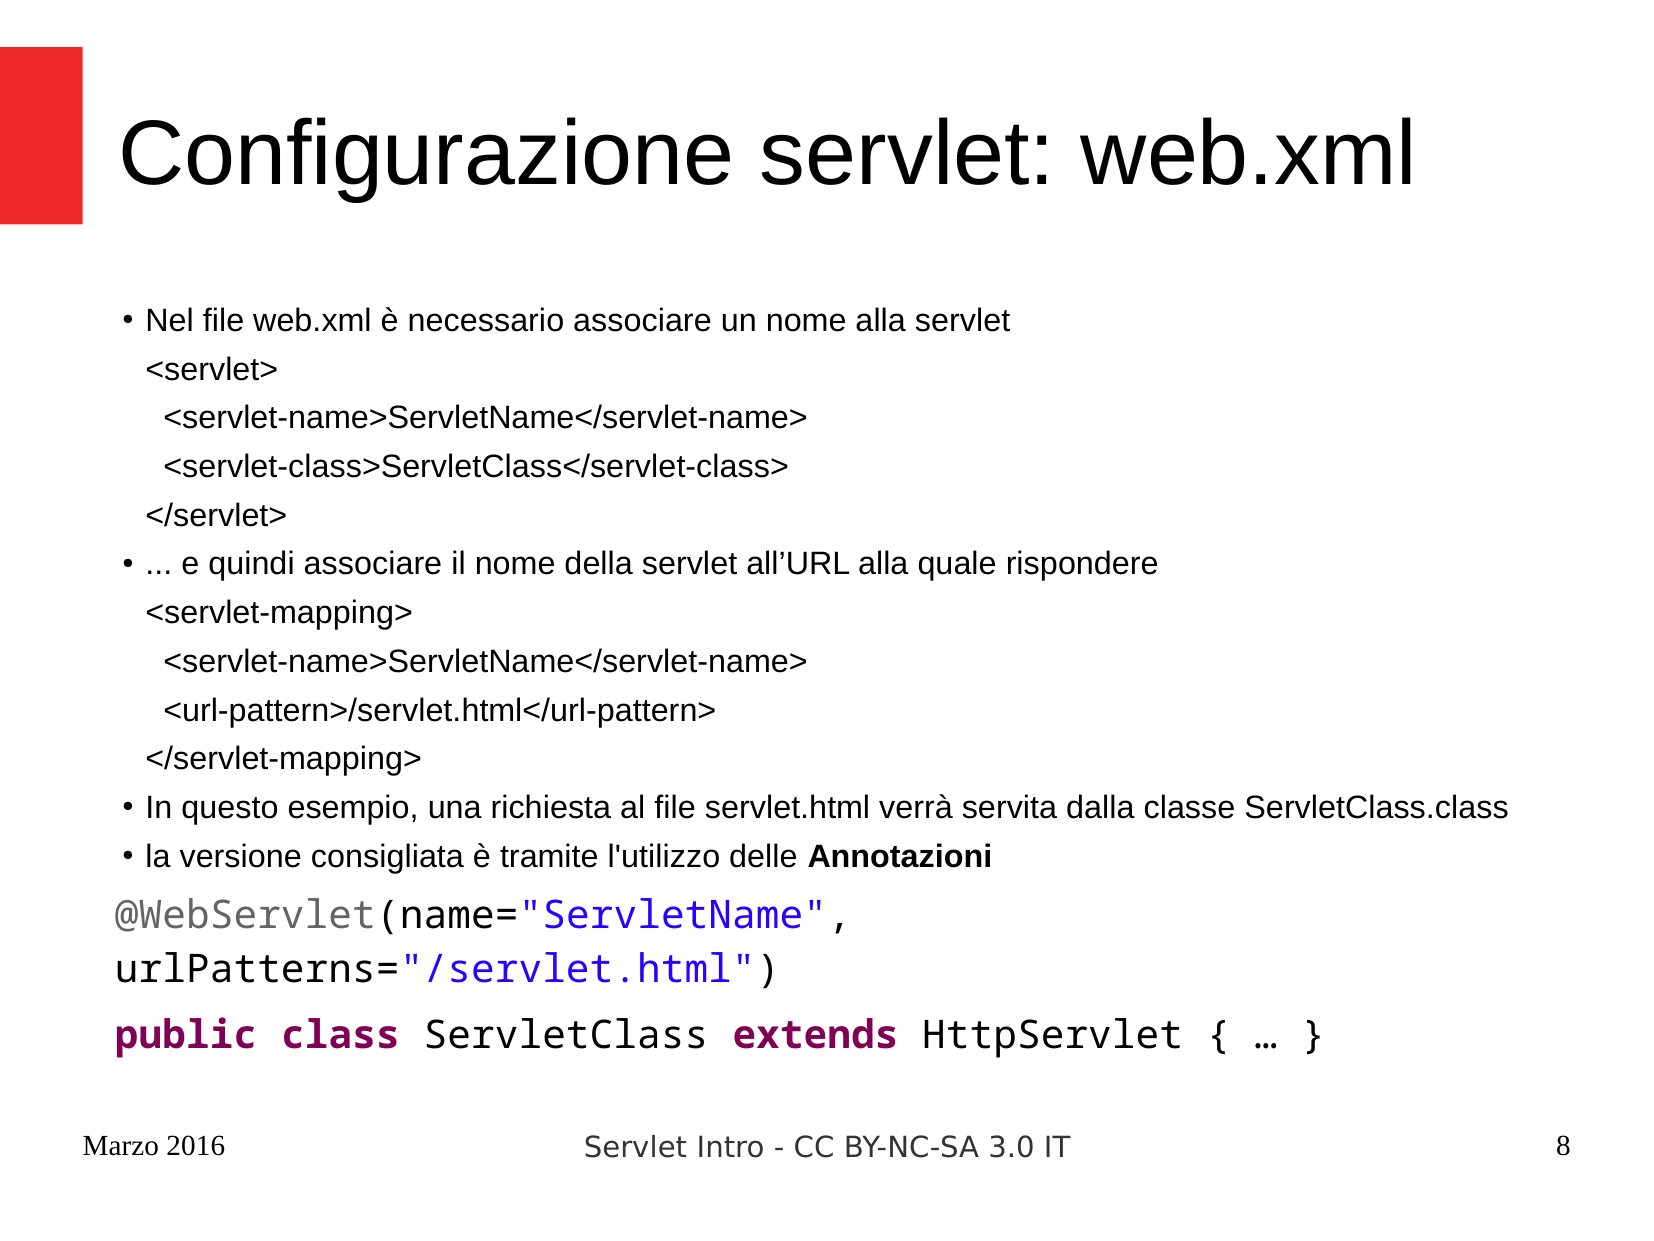

# Configurazione servlet: web.xml
Nel file web.xml è necessario associare un nome alla servlet
<servlet>
 <servlet-name>ServletName</servlet-name>
 <servlet-class>ServletClass</servlet-class>
</servlet>
... e quindi associare il nome della servlet all’URL alla quale rispondere
<servlet-mapping>
 <servlet-name>ServletName</servlet-name>
 <url-pattern>/servlet.html</url-pattern>
</servlet-mapping>
In questo esempio, una richiesta al file servlet.html verrà servita dalla classe ServletClass.class
la versione consigliata è tramite l'utilizzo delle Annotazioni
@WebServlet(name="ServletName", urlPatterns="/servlet.html")
public class ServletClass extends HttpServlet { … }
Your Date Here
Your Footer Here
8